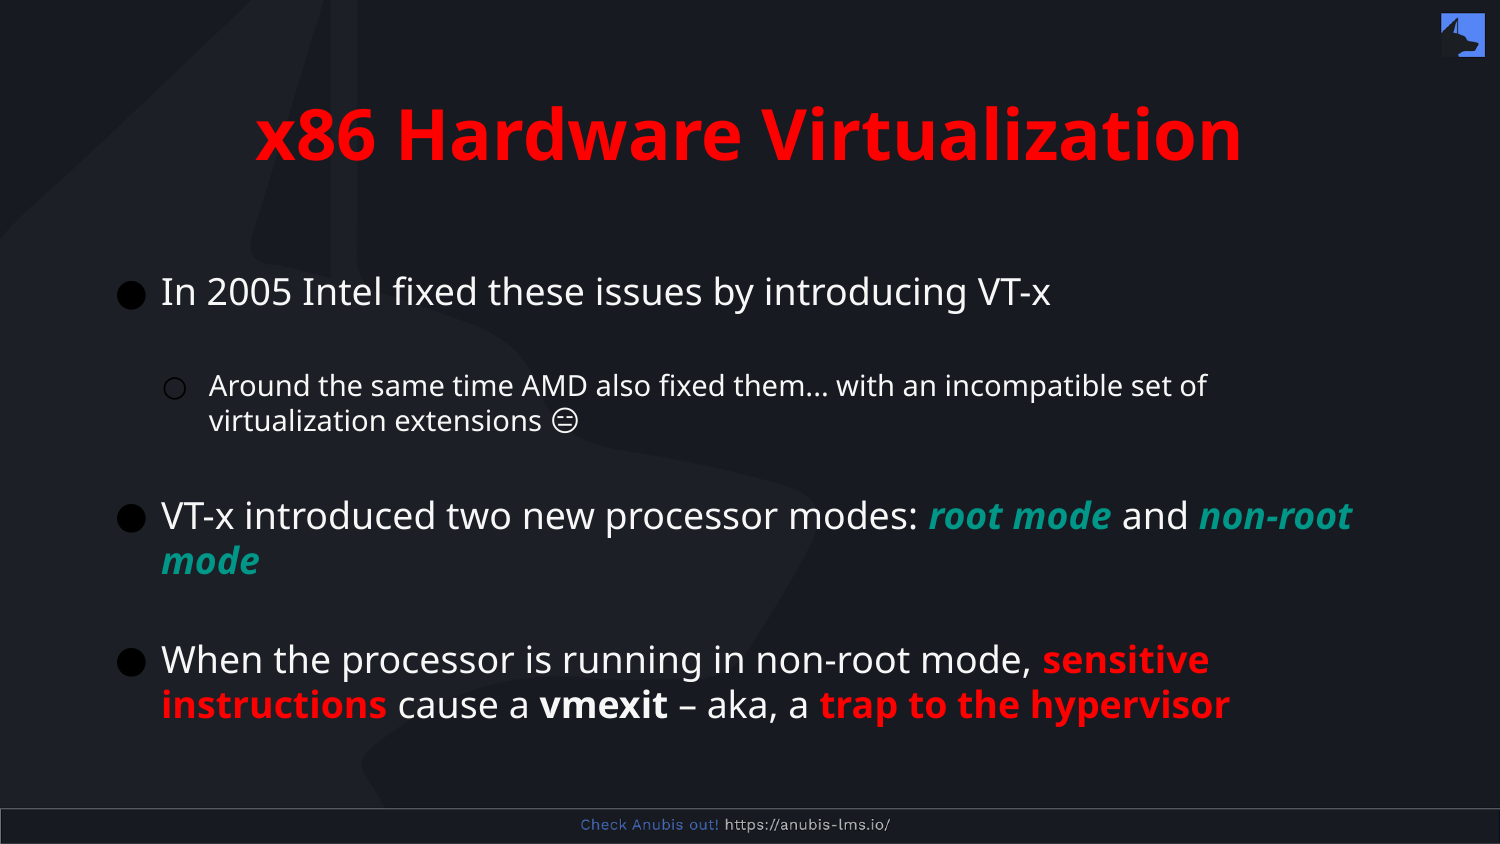

# x86 Hardware Virtualization
In 2005 Intel fixed these issues by introducing VT-x
Around the same time AMD also fixed them... with an incompatible set of virtualization extensions 😑
VT-x introduced two new processor modes: root mode and non-root mode
When the processor is running in non-root mode, sensitive instructions cause a vmexit – aka, a trap to the hypervisor